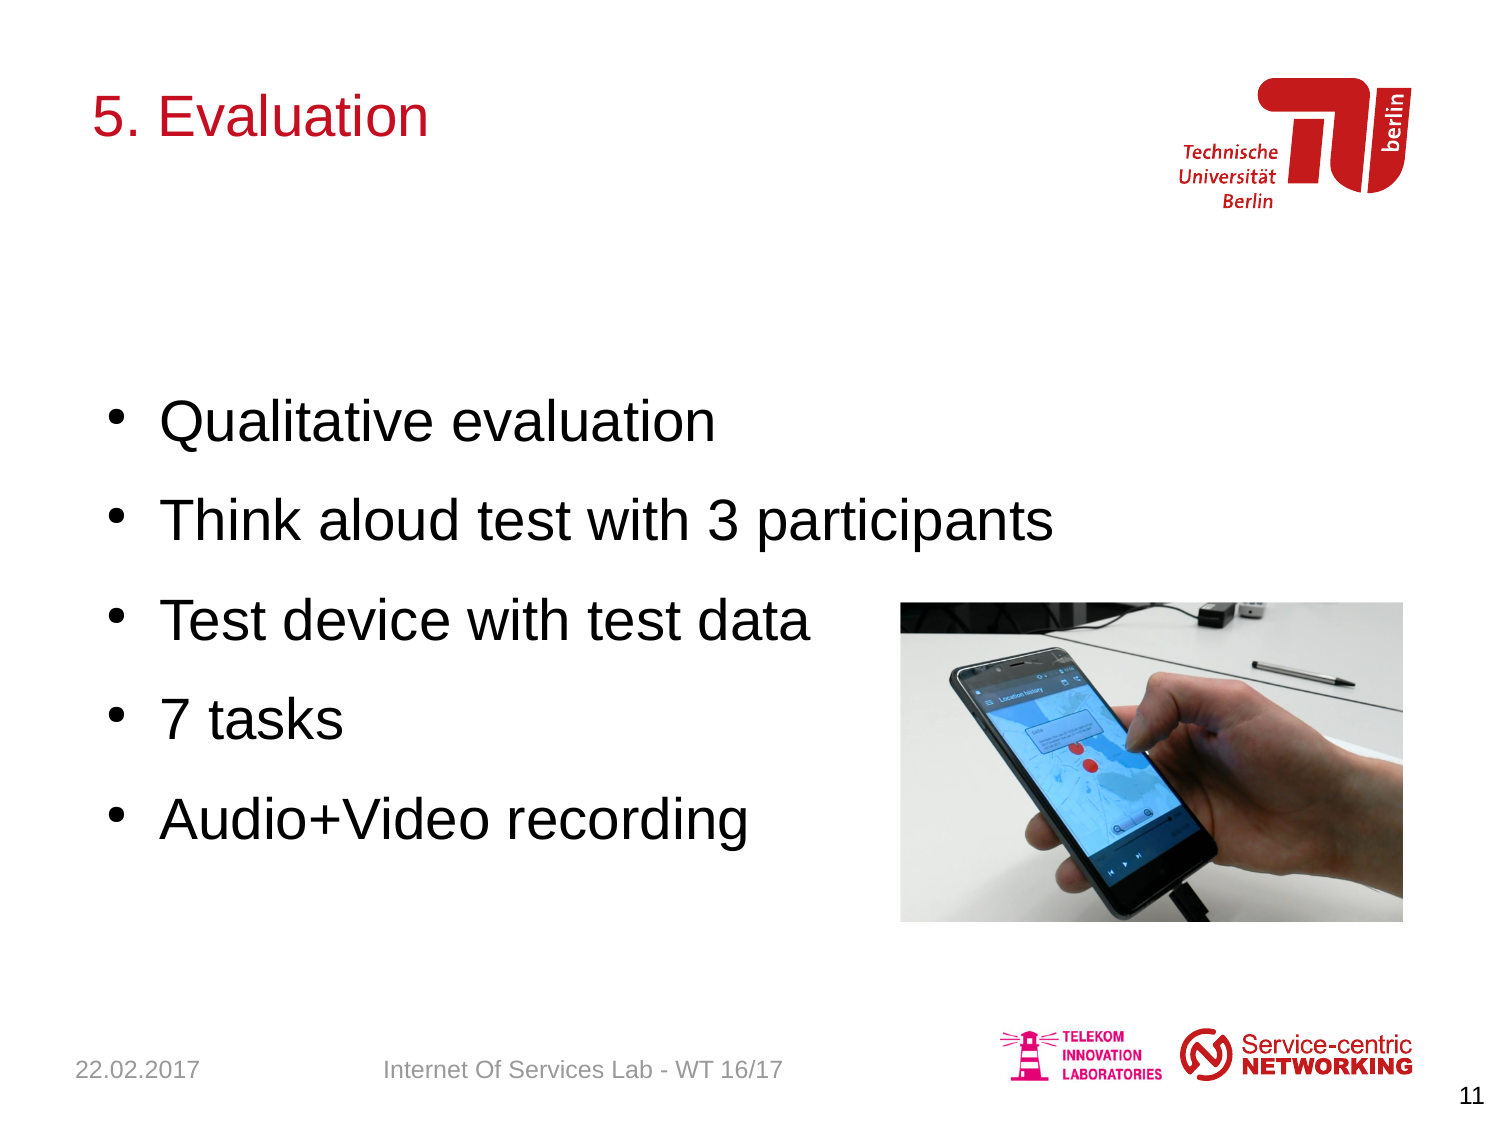

5. Evaluation
# Qualitative evaluation
Think aloud test with 3 participants
Test device with test data
7 tasks
Audio+Video recording
22.02.2017
Internet Of Services Lab - WT 16/17